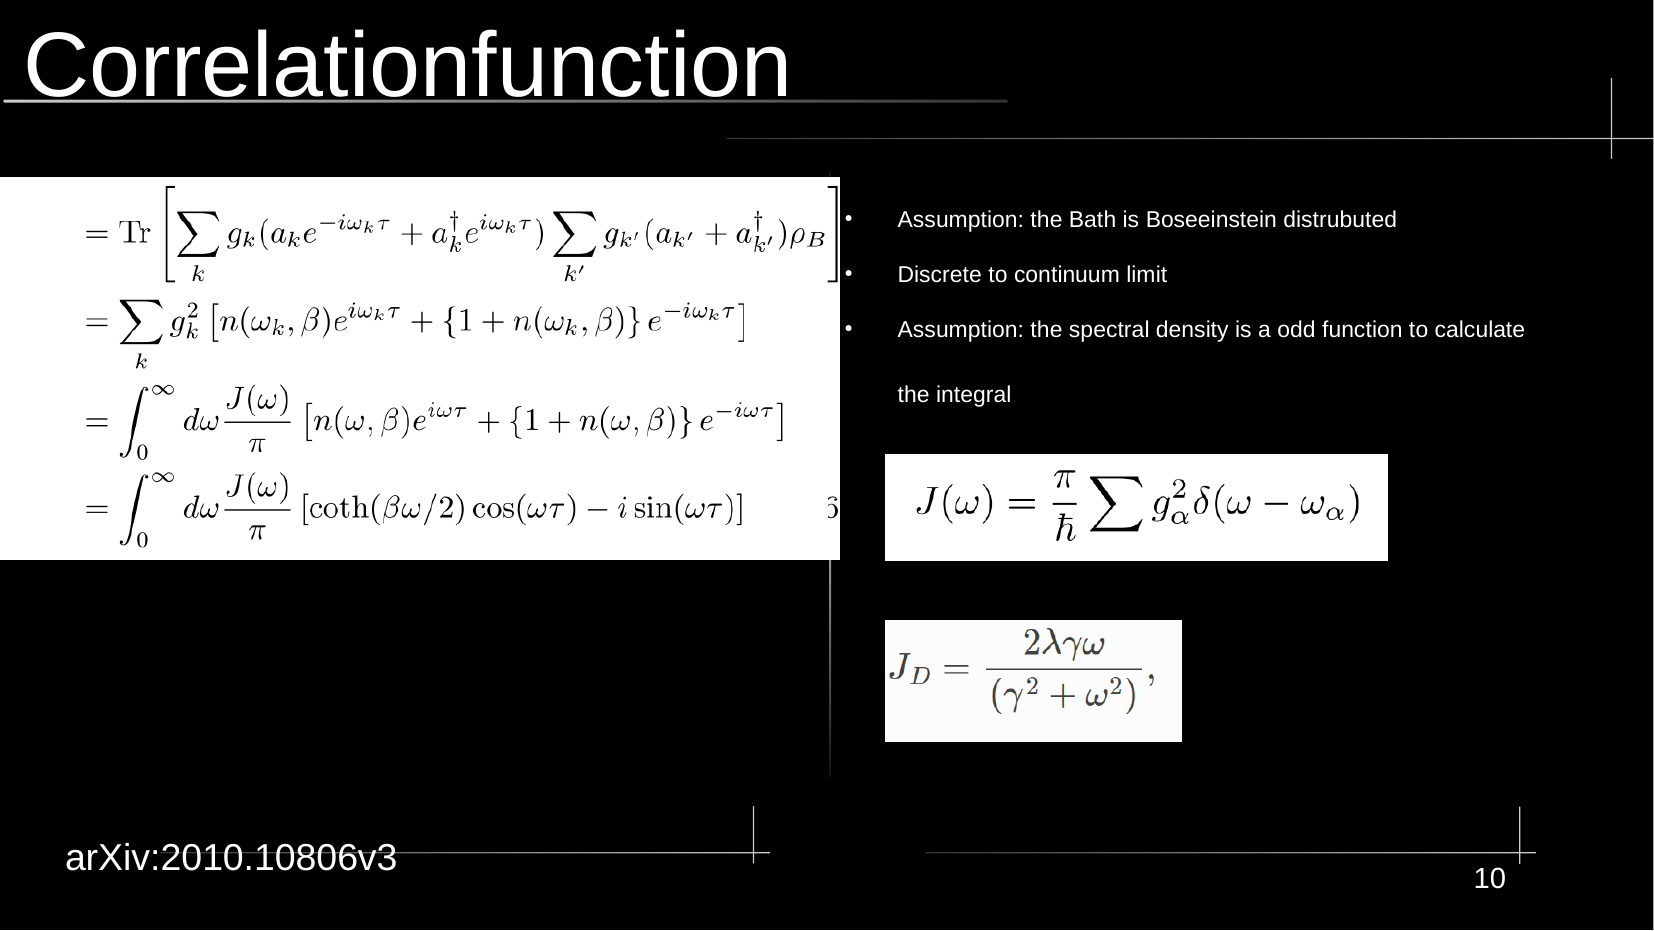

# Correlationfunction
Assumption: the Bath is Boseeinstein distrubuted
Discrete to continuum limit
Assumption: the spectral density is a odd function to calculate the integral
arXiv:2010.10806v3
10